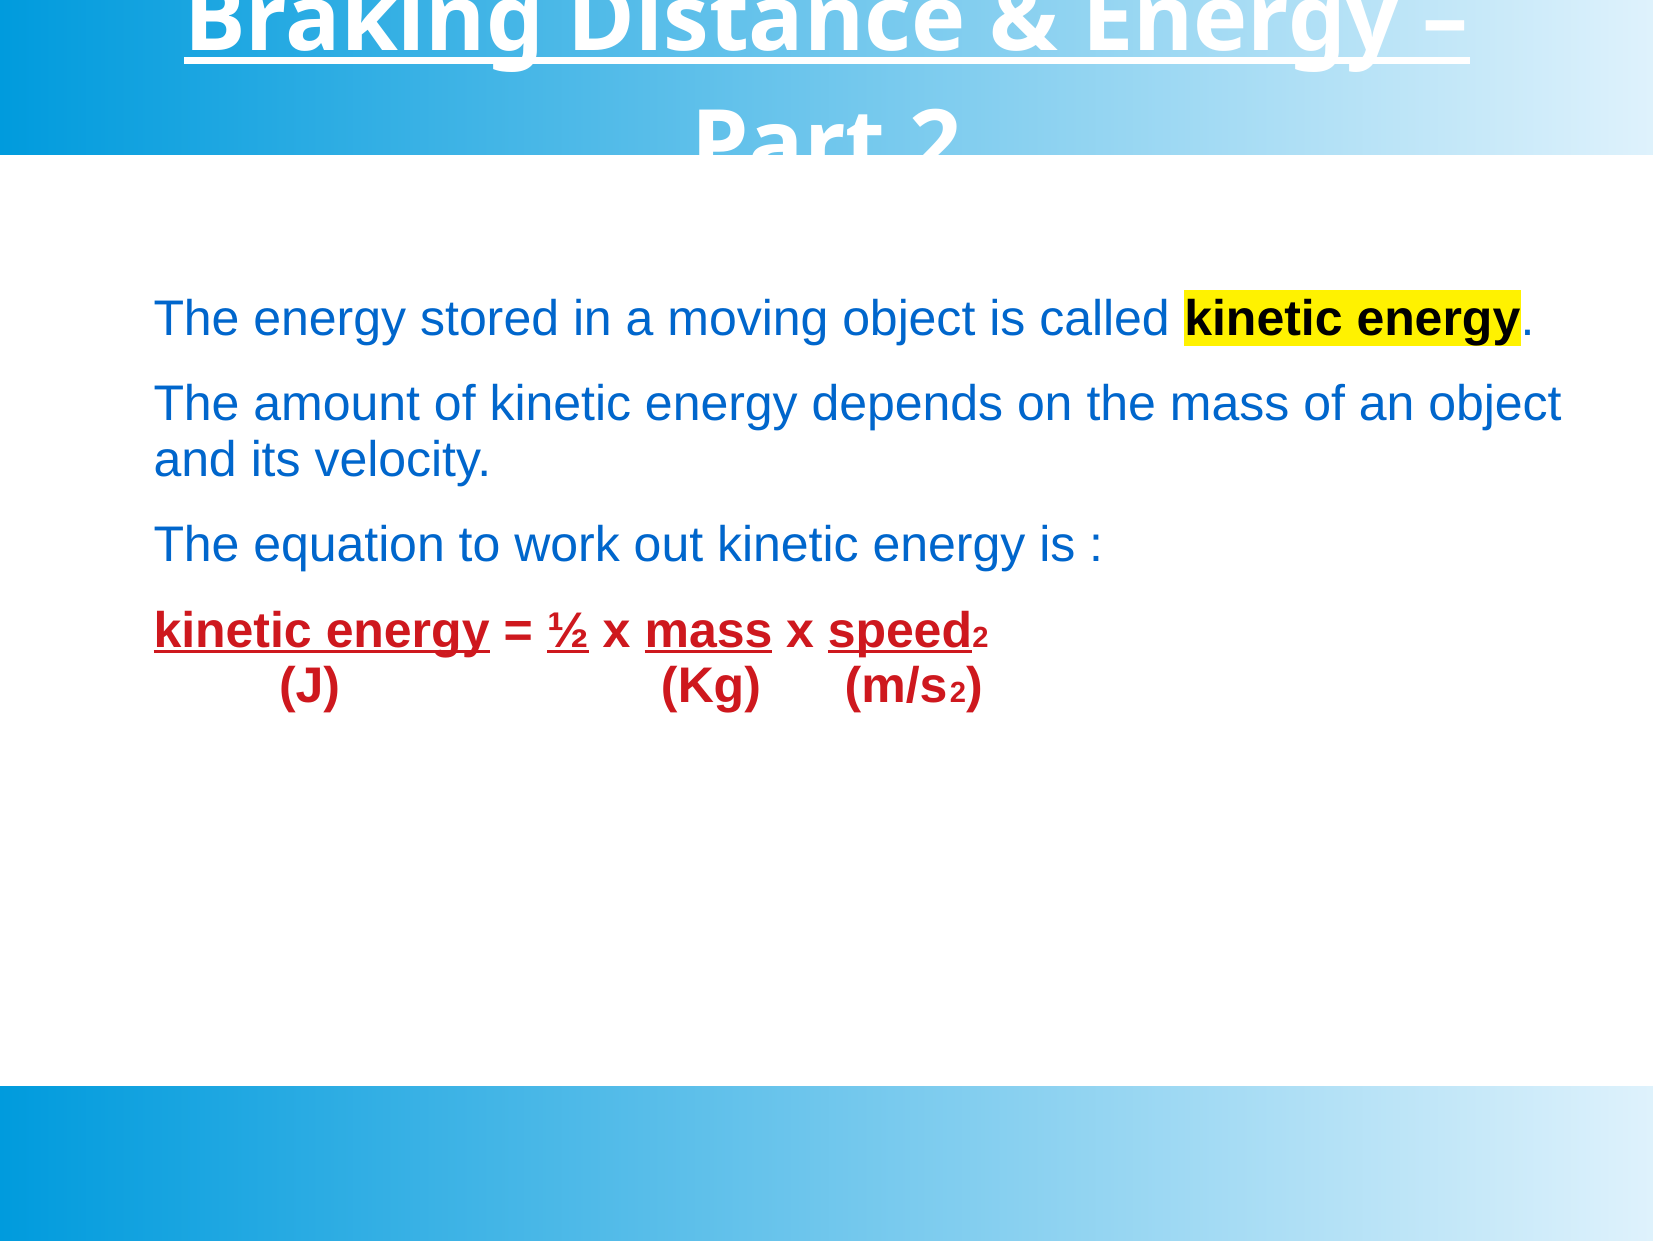

# Braking Distance & Energy – Part 2
The energy stored in a moving object is called kinetic energy.
The amount of kinetic energy depends on the mass of an object and its velocity.
The equation to work out kinetic energy is :
kinetic energy = ½ x mass x speed2
 (J) (Kg) (m/s2)